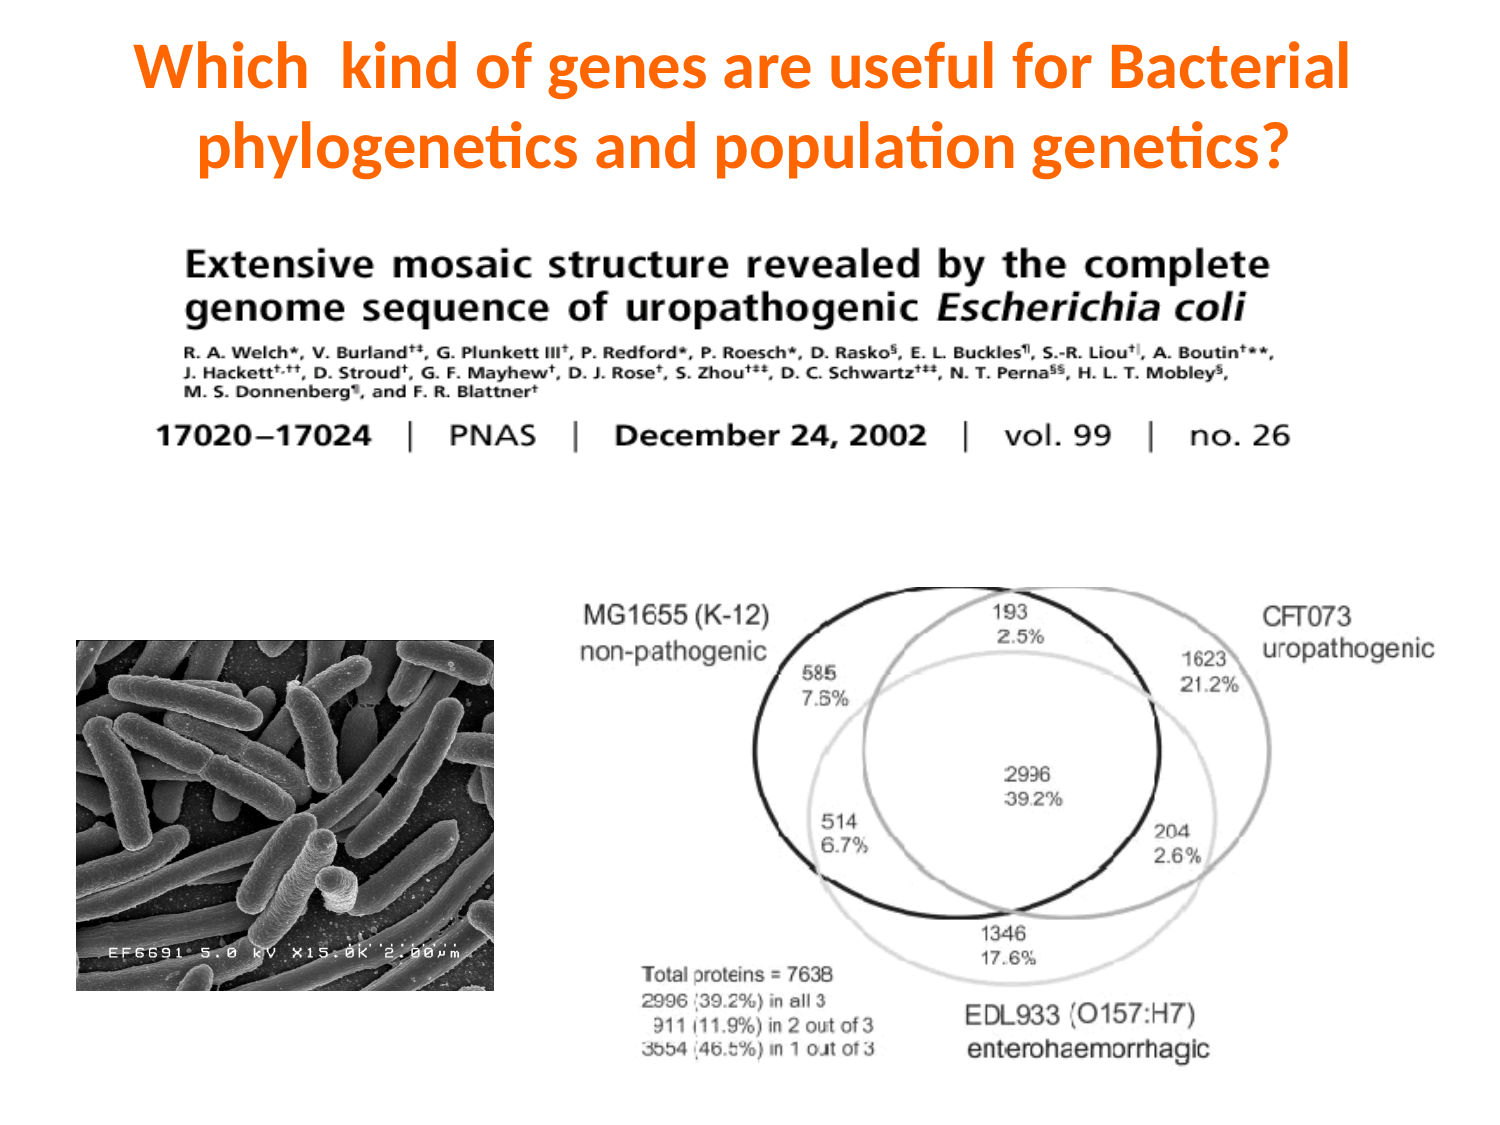

Which kind of genes are useful for Bacterial phylogenetics and population genetics?